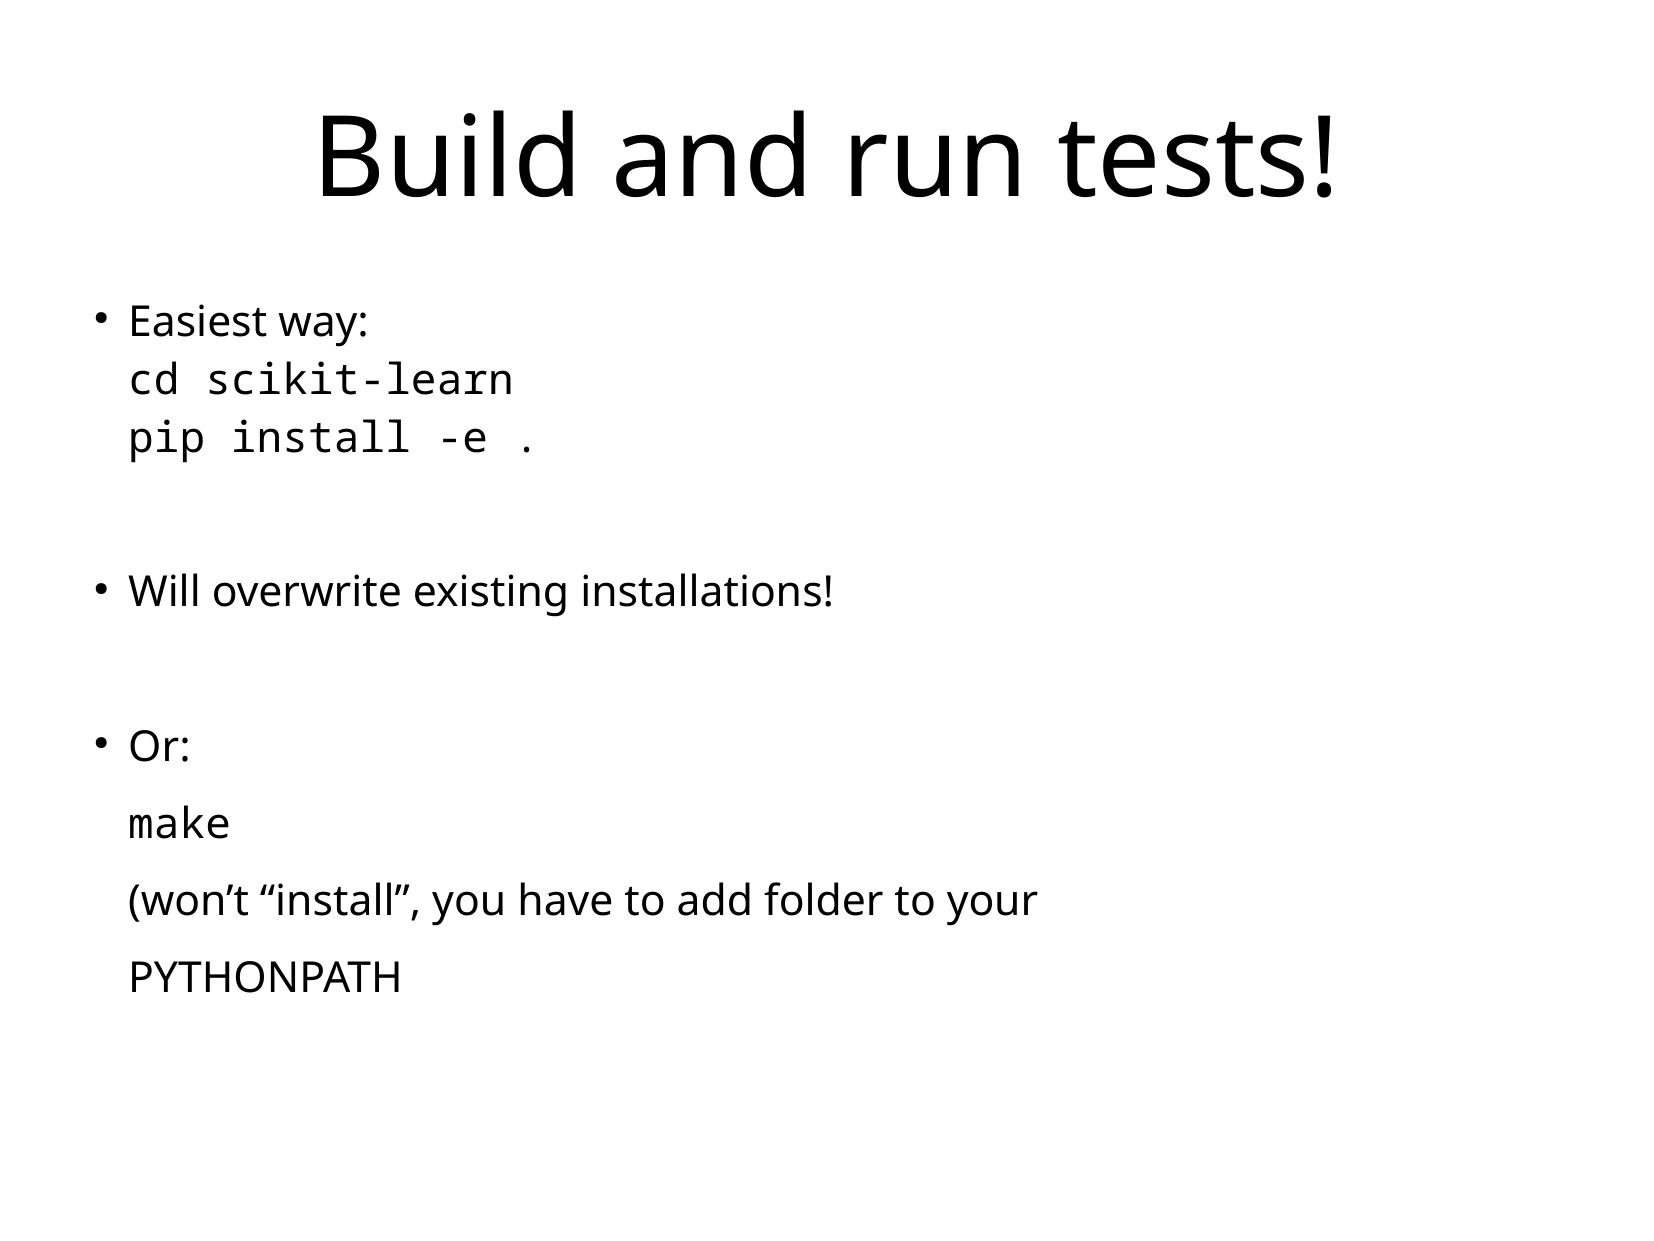

# Build and run tests!
Easiest way:
cd scikit-learn
pip install -e .
Will overwrite existing installations!
Or:
make
(won’t “install”, you have to add folder to your
PYTHONPATH